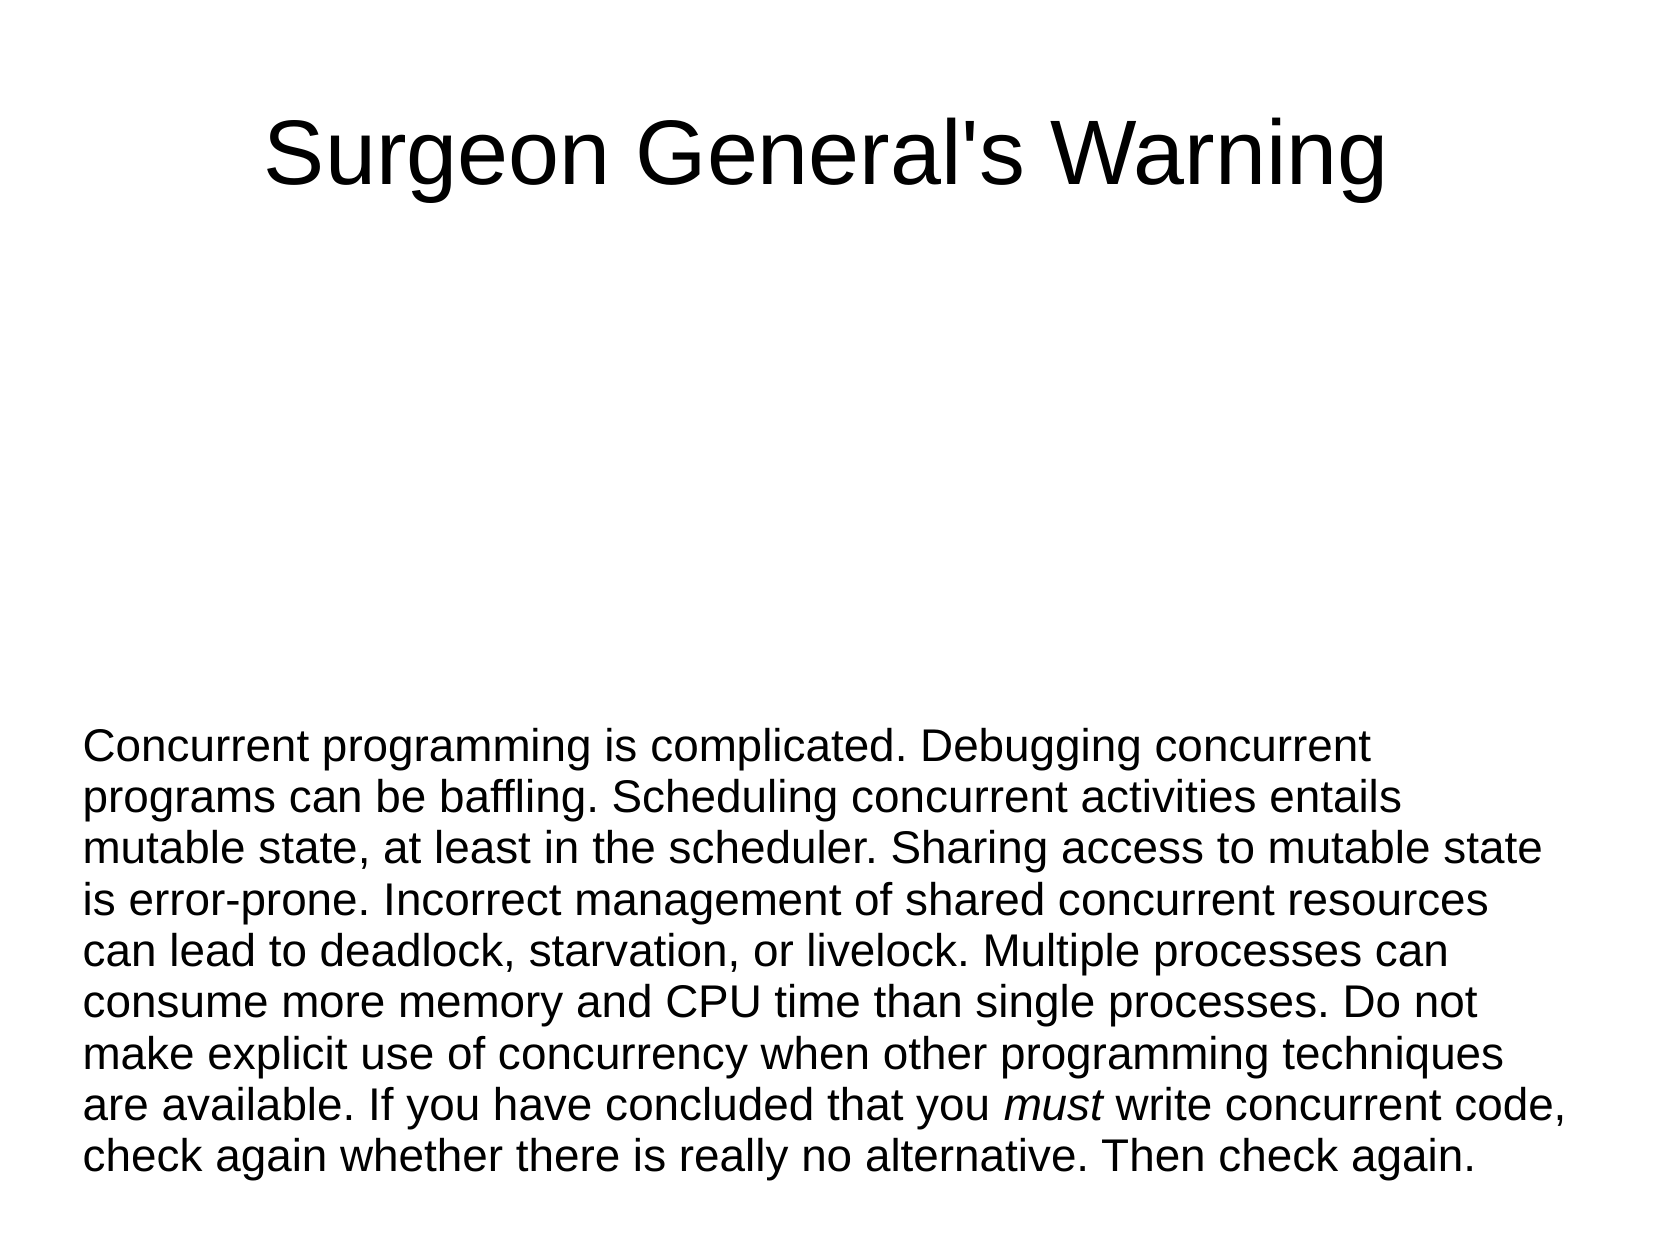

# Surgeon General's Warning
Concurrent programming is complicated. Debugging concurrent programs can be baffling. Scheduling concurrent activities entails mutable state, at least in the scheduler. Sharing access to mutable state is error-prone. Incorrect management of shared concurrent resources can lead to deadlock, starvation, or livelock. Multiple processes can consume more memory and CPU time than single processes. Do not make explicit use of concurrency when other programming techniques are available. If you have concluded that you must write concurrent code, check again whether there is really no alternative. Then check again.